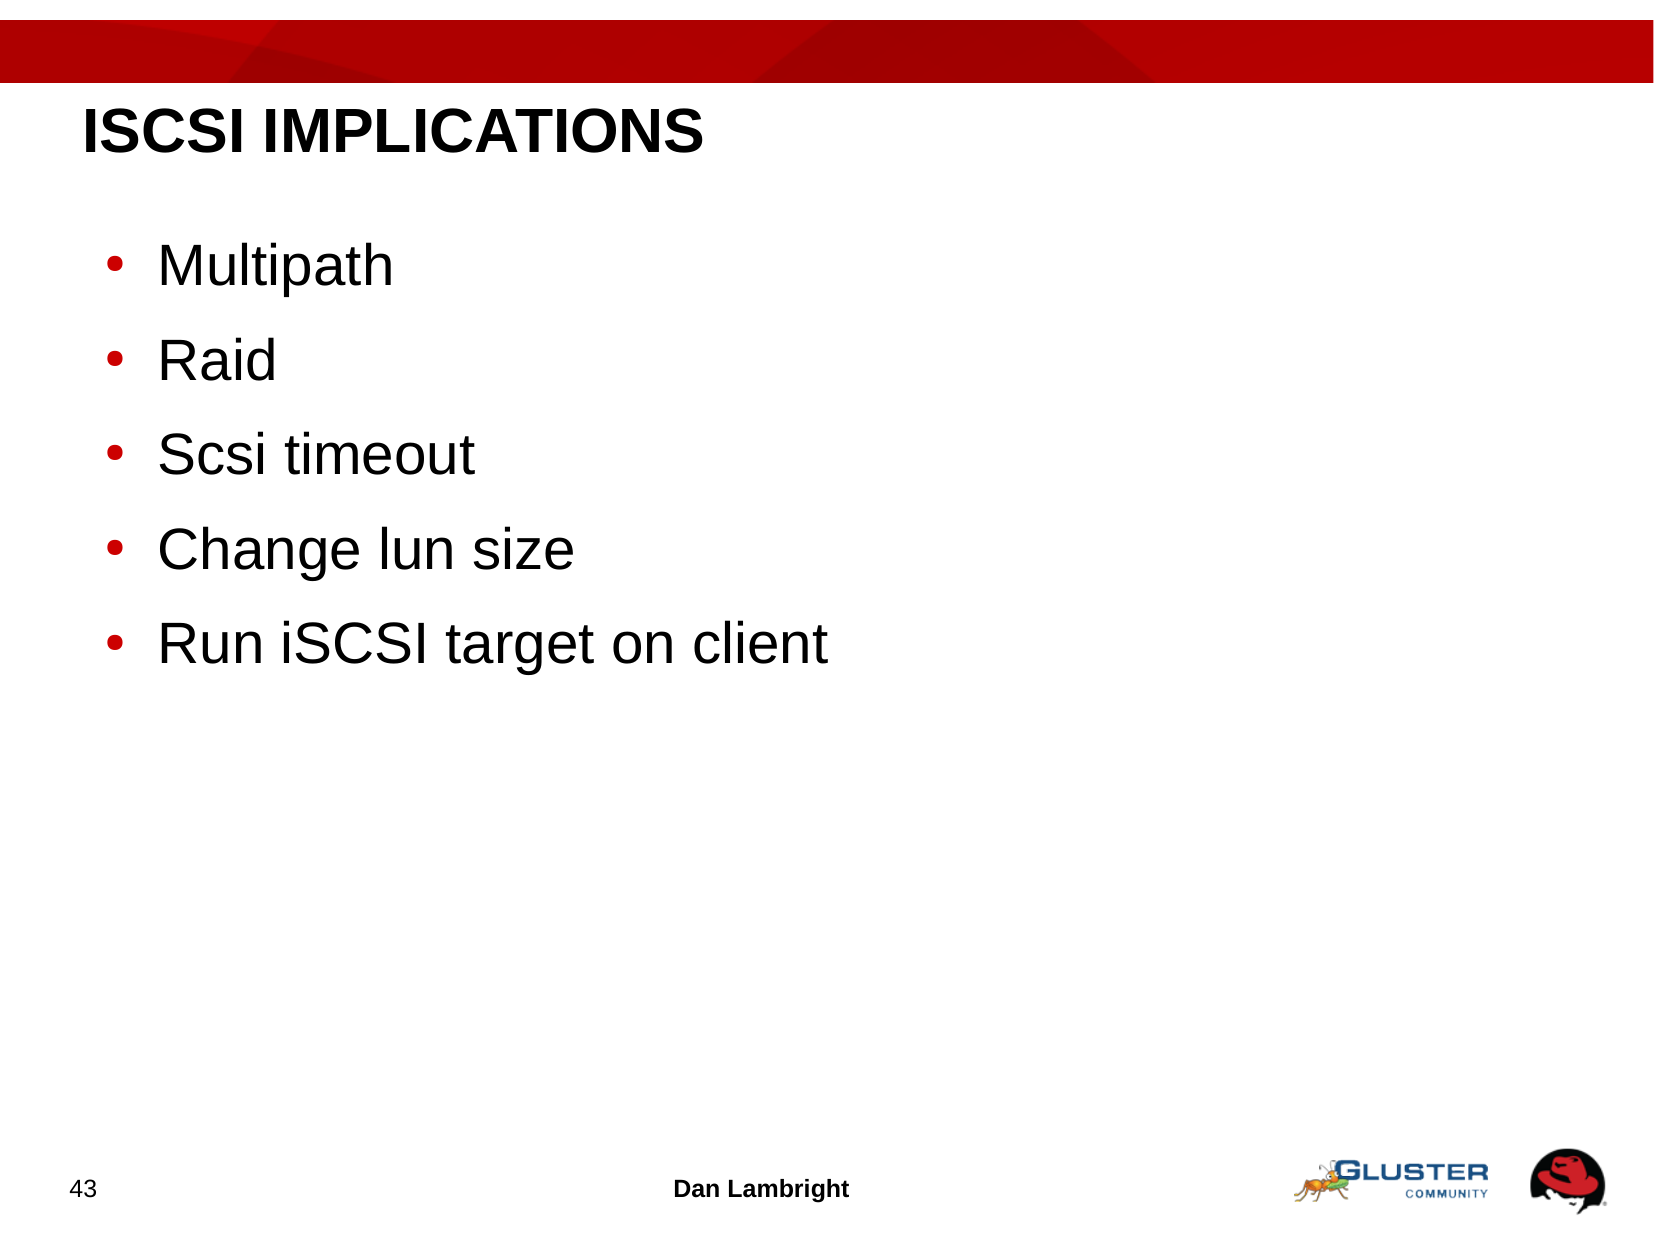

# ISCSI IMPLICATIONS
Multipath
Raid
Scsi timeout
Change lun size
Run iSCSI target on client